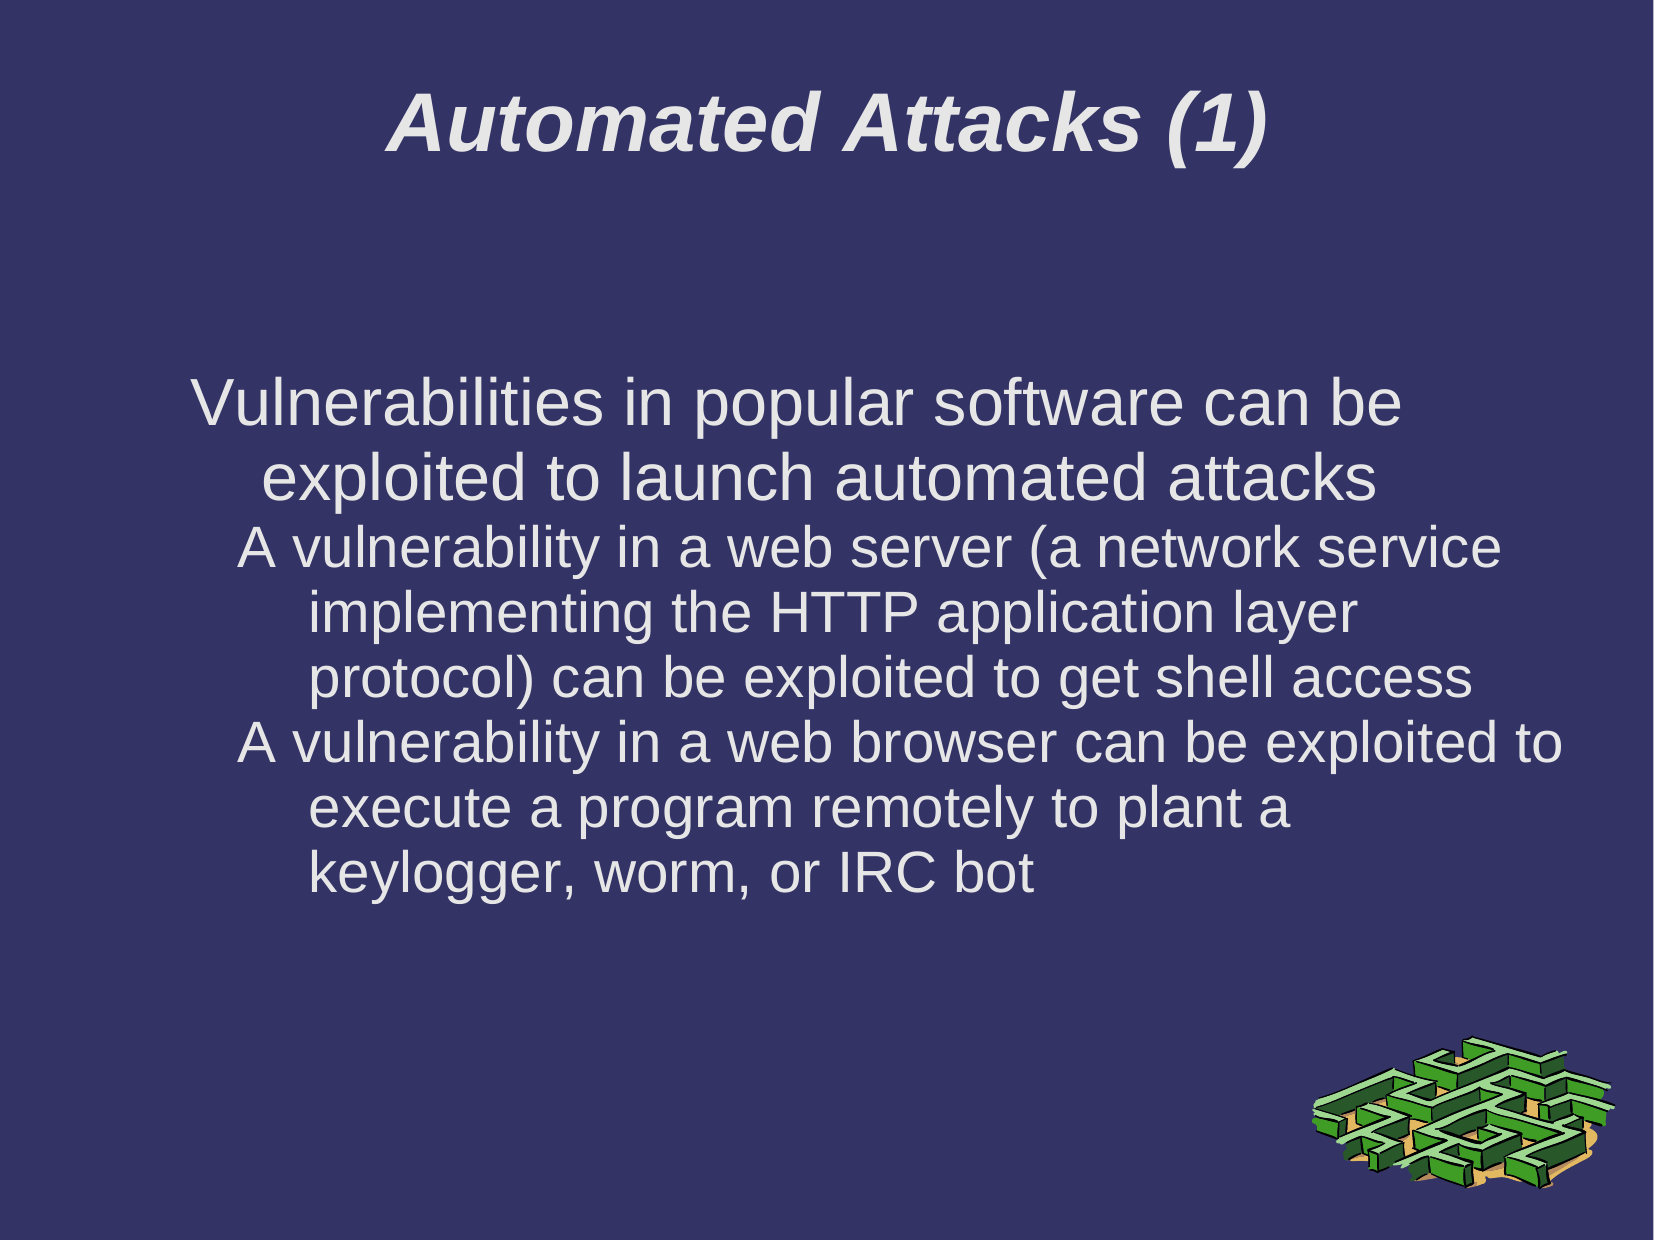

# Automated Attacks (1)
Vulnerabilities in popular software can be exploited to launch automated attacks
A vulnerability in a web server (a network service implementing the HTTP application layer protocol) can be exploited to get shell access
A vulnerability in a web browser can be exploited to execute a program remotely to plant a keylogger, worm, or IRC bot